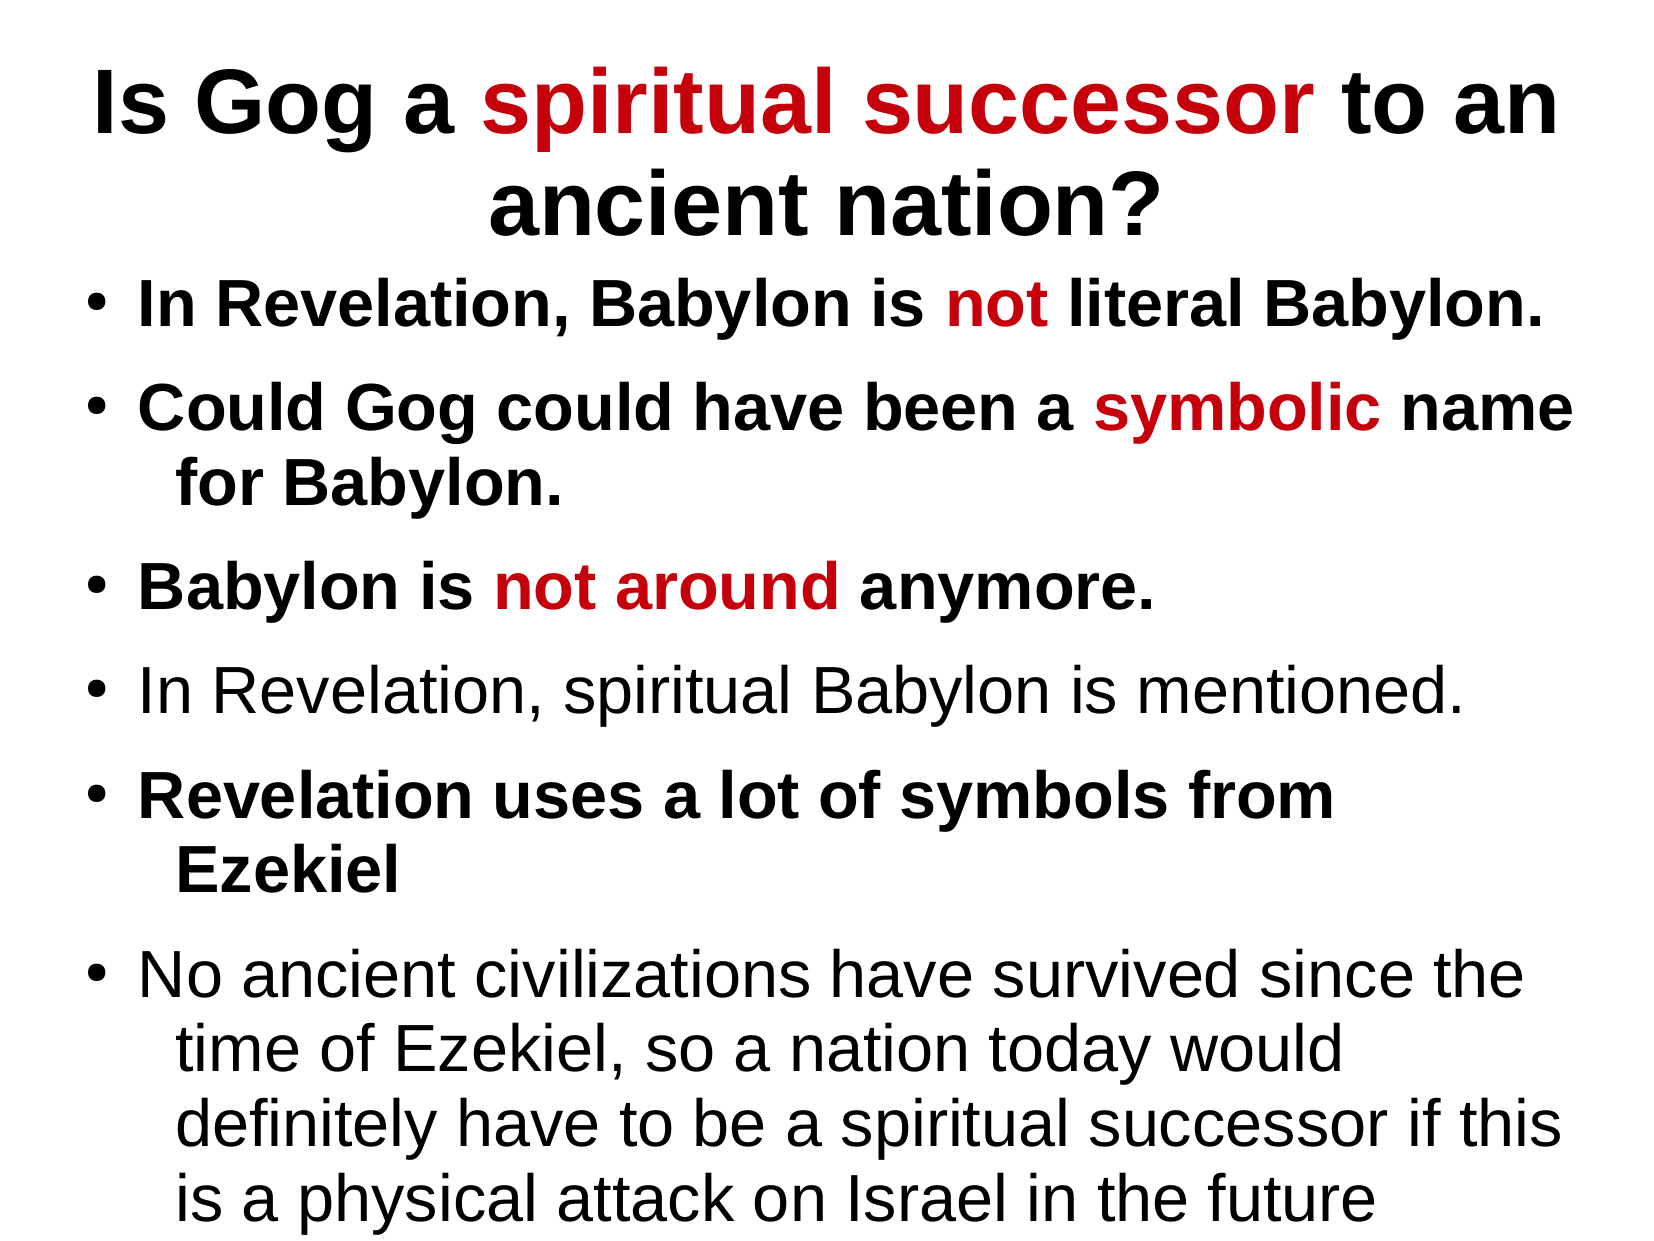

# Is Gog a spiritual successor to an ancient nation?
In Revelation, Babylon is not literal Babylon.
Could Gog could have been a symbolic name for Babylon.
Babylon is not around anymore.
In Revelation, spiritual Babylon is mentioned.
Revelation uses a lot of symbols from Ezekiel
No ancient civilizations have survived since the time of Ezekiel, so a nation today would definitely have to be a spiritual successor if this is a physical attack on Israel in the future